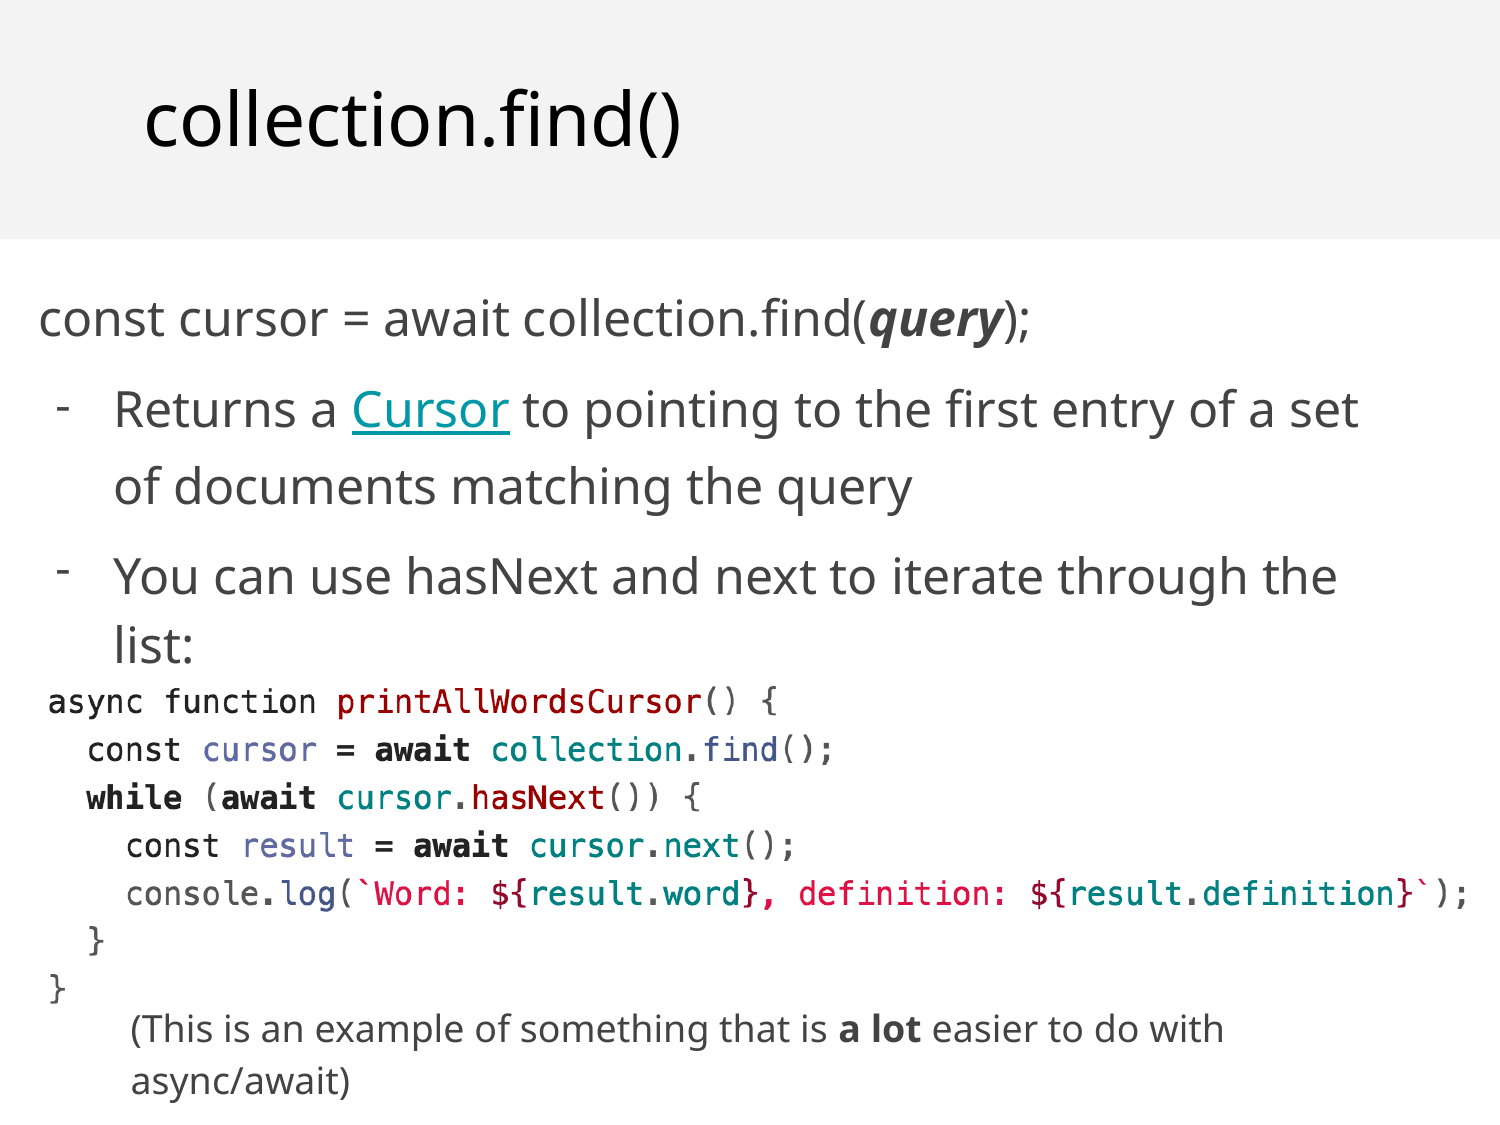

# collection.find()
const cursor = await collection.find(query);
Returns a Cursor to pointing to the first entry of a set of documents matching the query
You can use hasNext and next to iterate through the list:
(This is an example of something that is a lot easier to do with async/await)